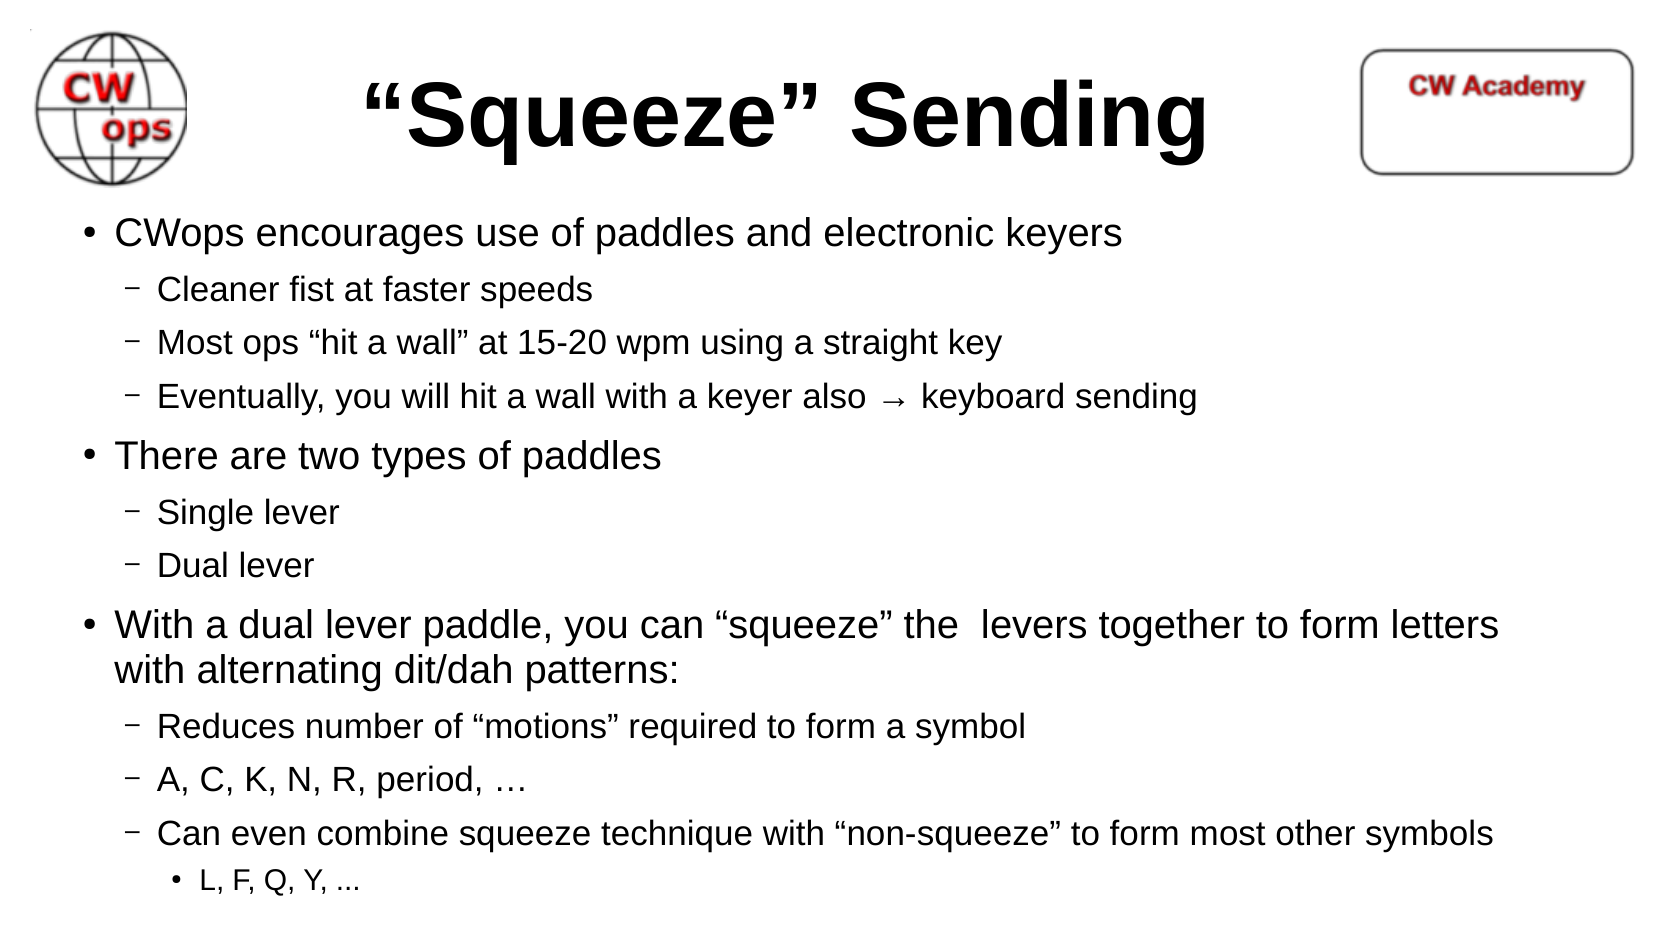

# “Squeeze” Sending
CWops encourages use of paddles and electronic keyers
Cleaner fist at faster speeds
Most ops “hit a wall” at 15-20 wpm using a straight key
Eventually, you will hit a wall with a keyer also → keyboard sending
There are two types of paddles
Single lever
Dual lever
With a dual lever paddle, you can “squeeze” the levers together to form letters with alternating dit/dah patterns:
Reduces number of “motions” required to form a symbol
A, C, K, N, R, period, …
Can even combine squeeze technique with “non-squeeze” to form most other symbols
L, F, Q, Y, ...